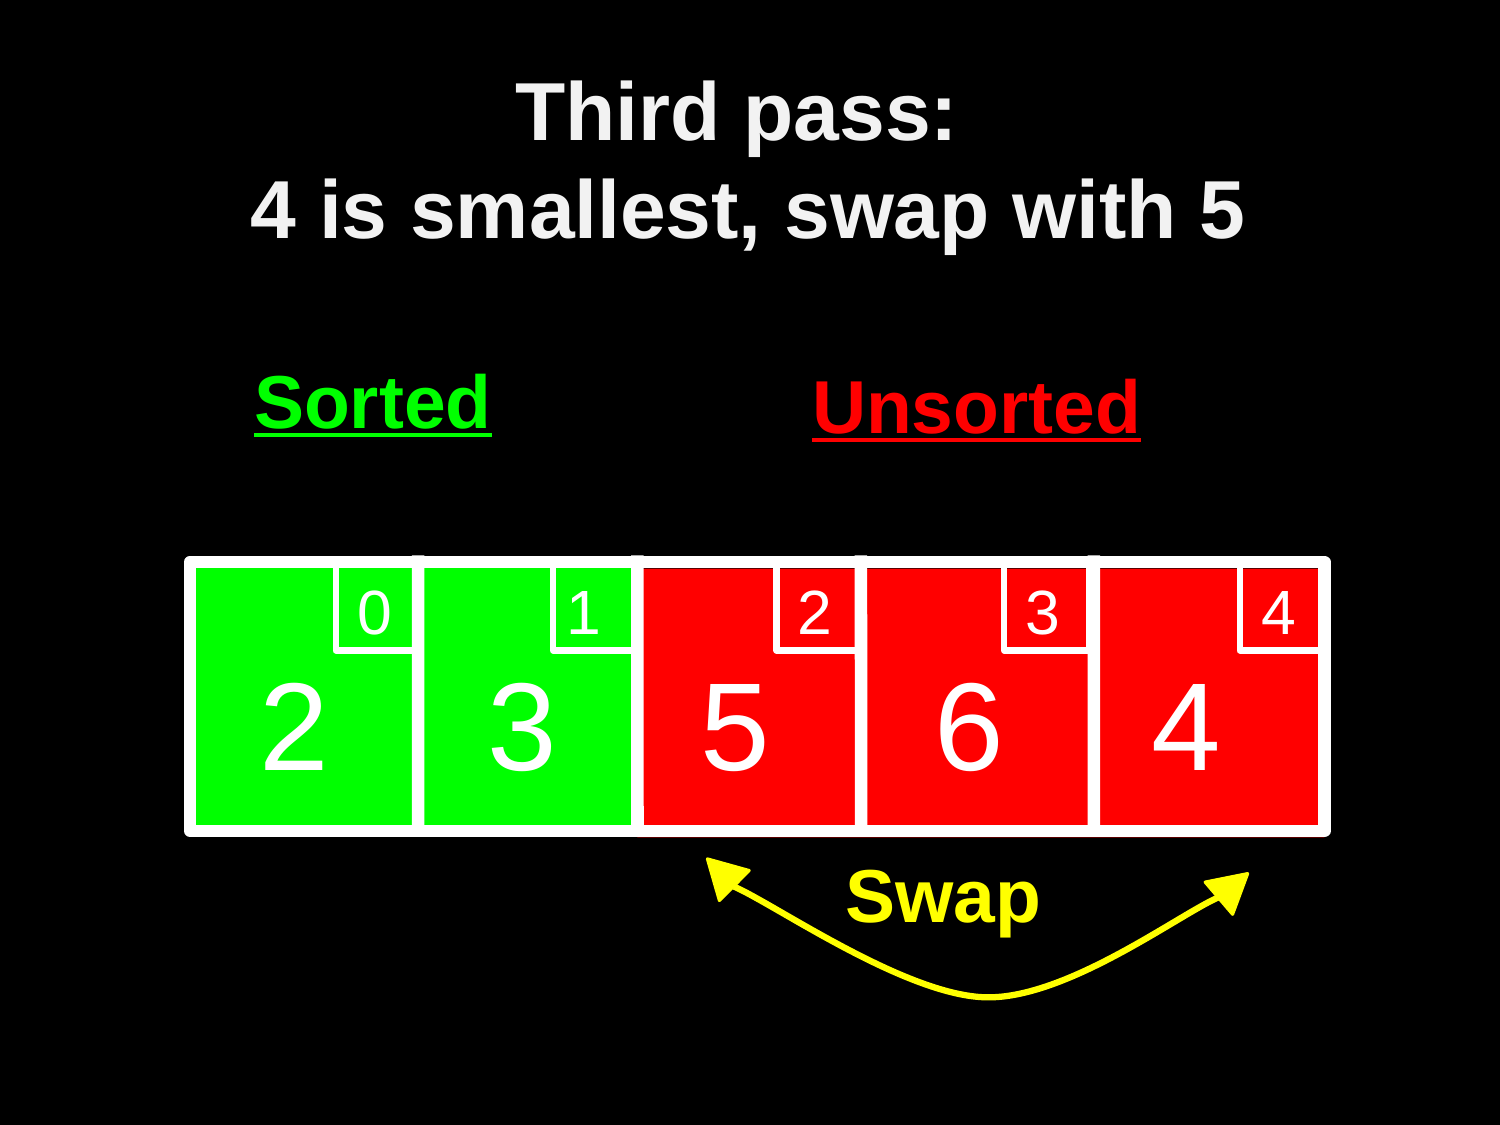

Third pass:
4 is smallest, swap with 5
Unsorted
Sorted
0
1
2
3
4
2
3
5
6
4
Swap